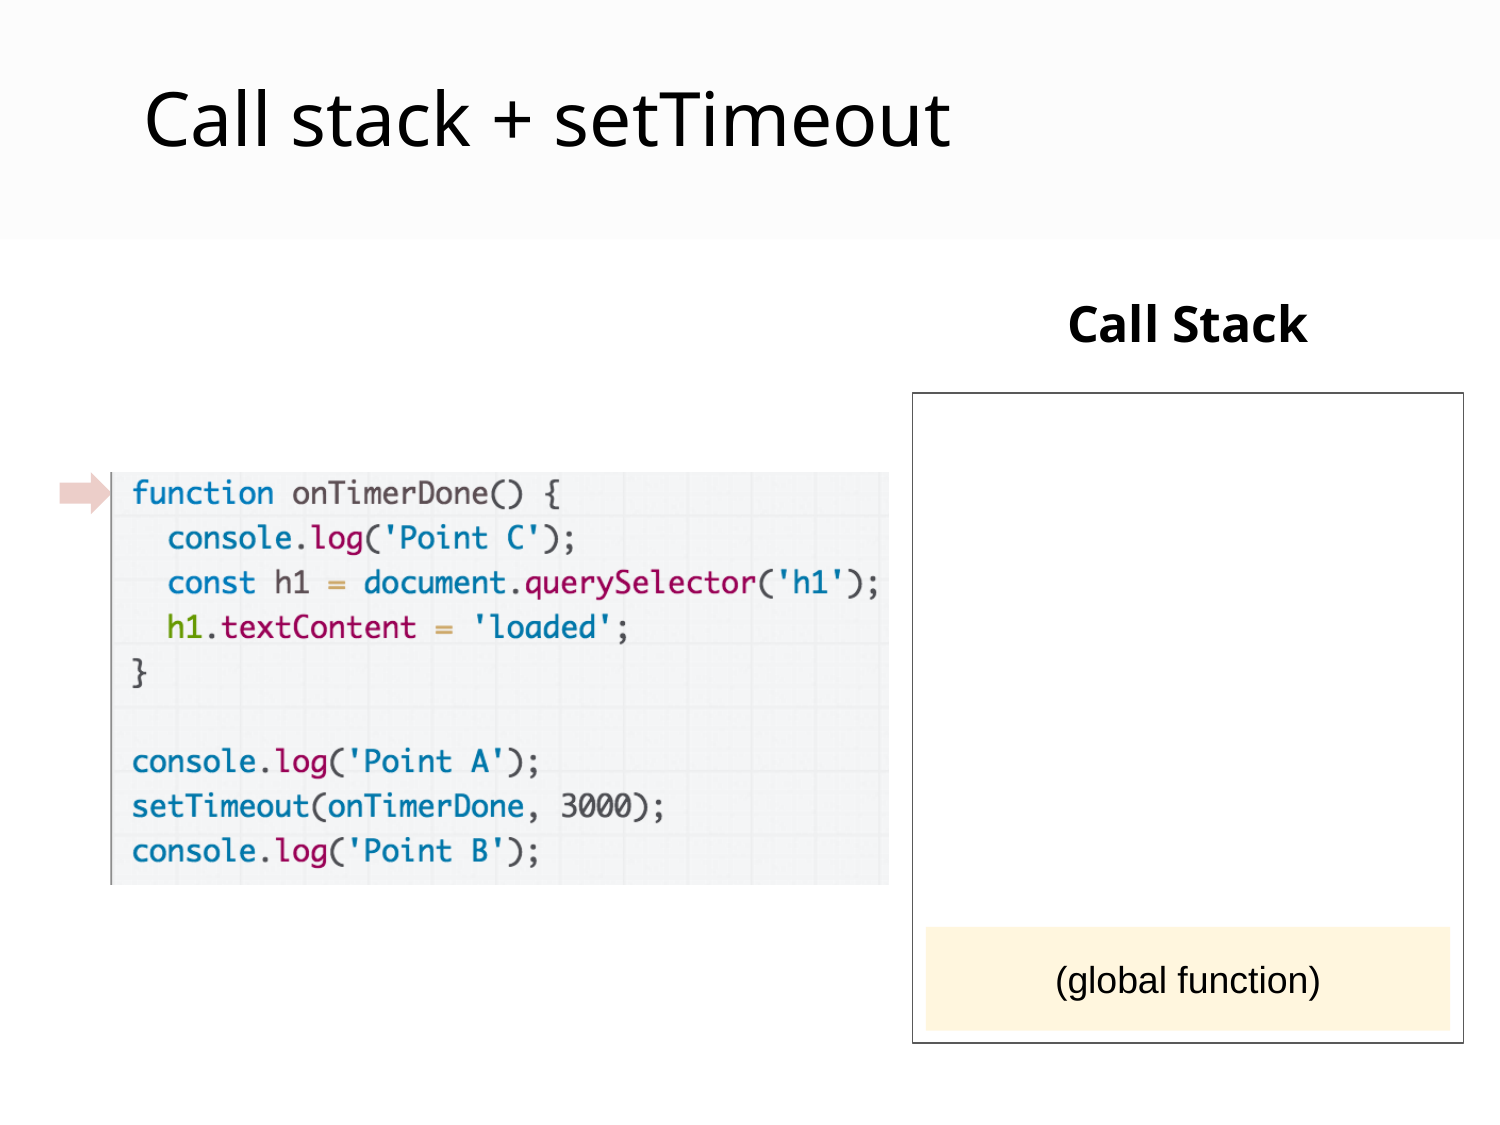

# Call stack + setTimeout
Call Stack
(global function)